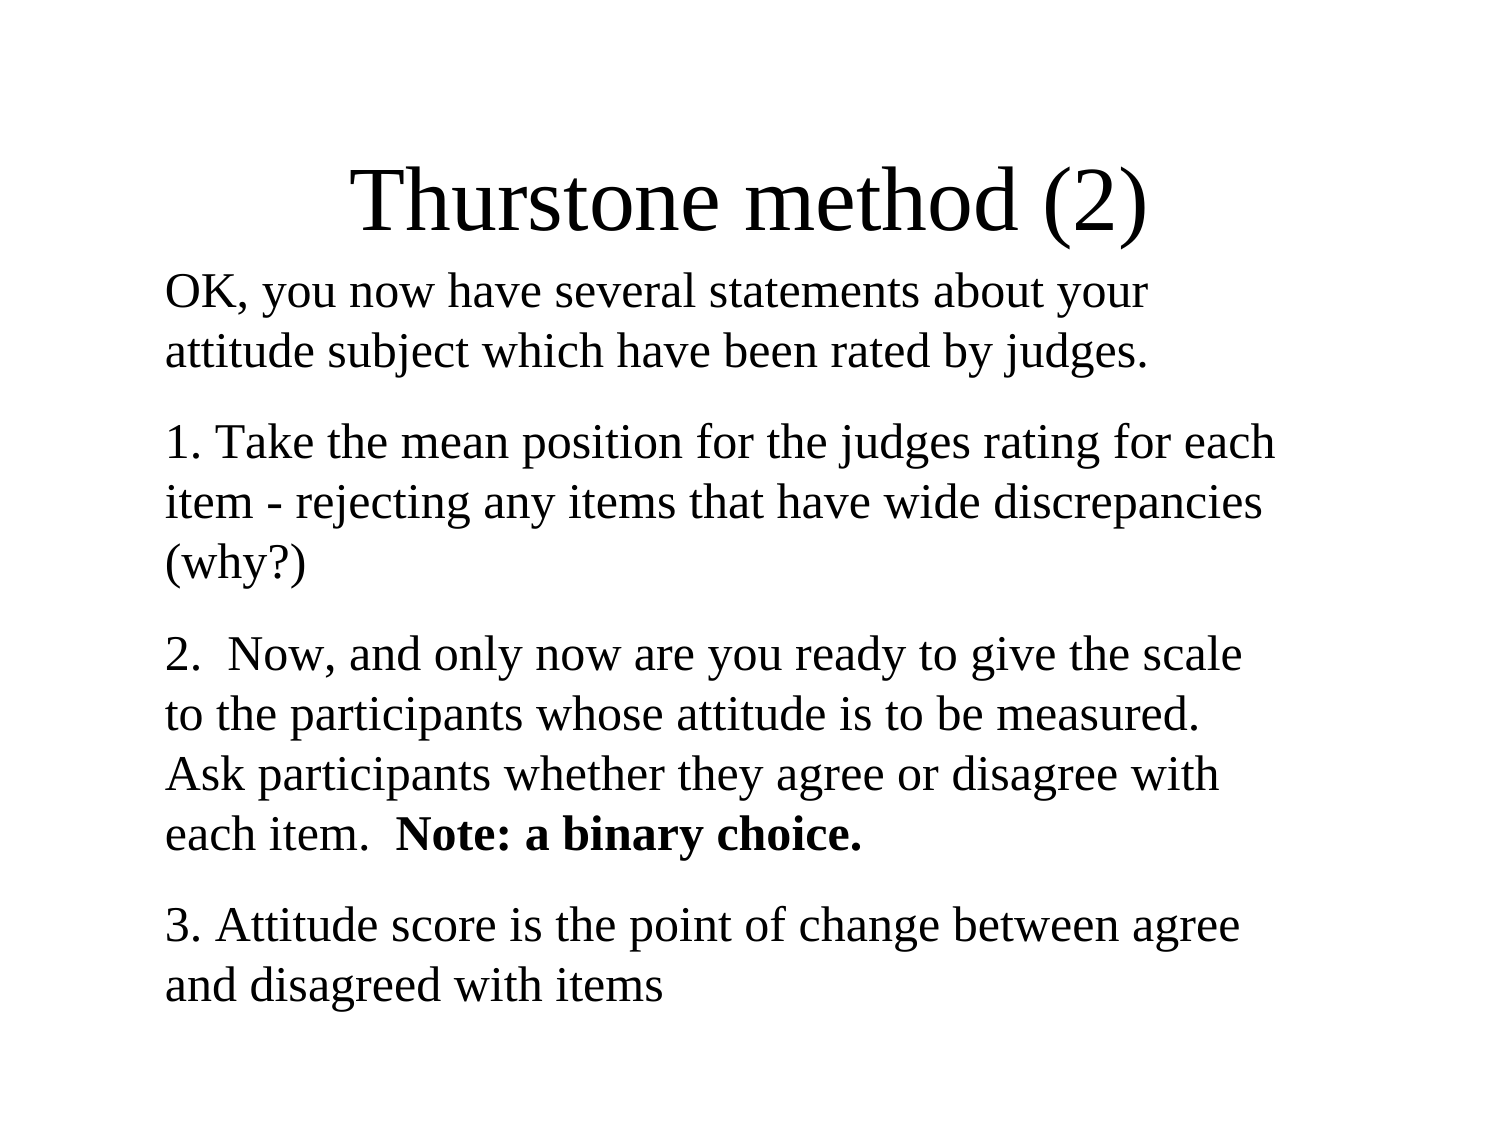

# Thurstone method (2)
OK, you now have several statements about your attitude subject which have been rated by judges.
1. Take the mean position for the judges rating for each item - rejecting any items that have wide discrepancies (why?)
2. Now, and only now are you ready to give the scale to the participants whose attitude is to be measured. Ask participants whether they agree or disagree with each item. Note: a binary choice.
3. Attitude score is the point of change between agree and disagreed with items